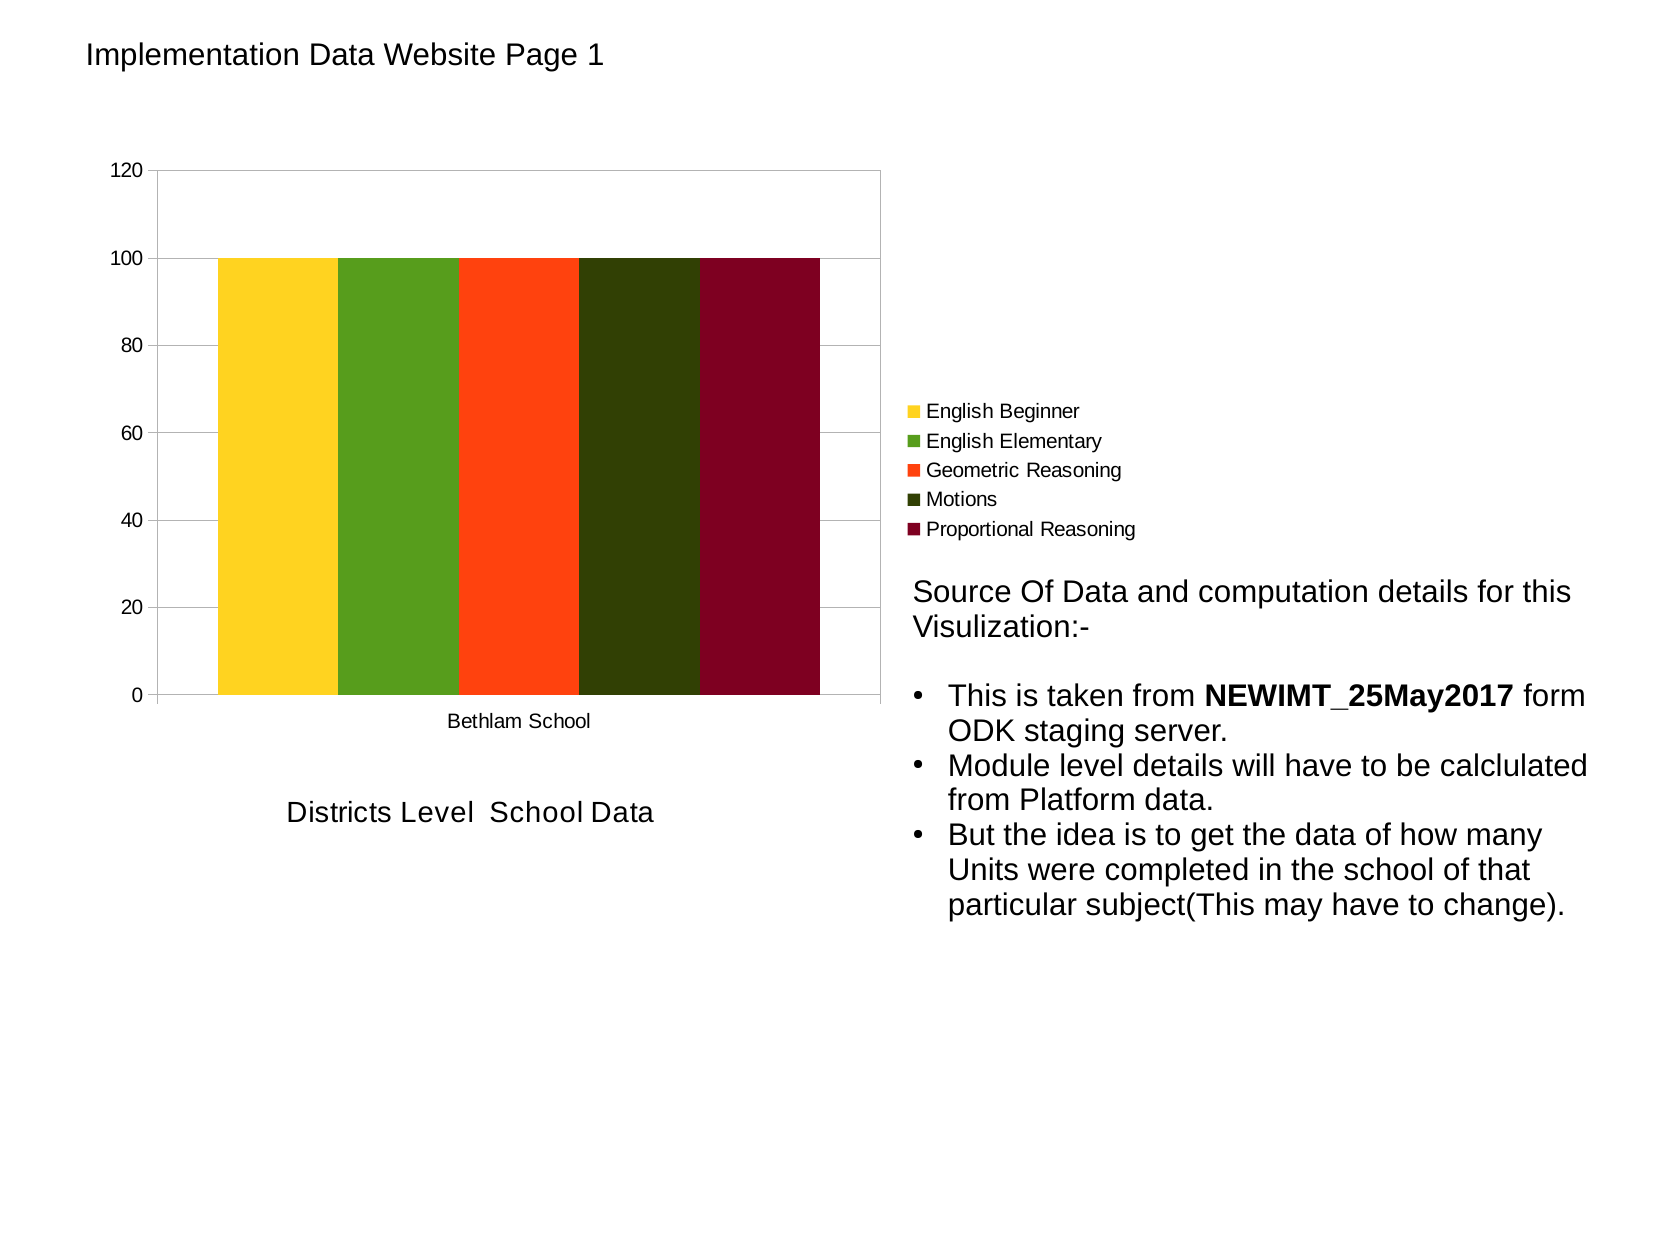

Implementation Data Website Page 1
### Chart
| Category | English Beginner | English Elementary | Geometric Reasoning | Motions | Proportional Reasoning |
|---|---|---|---|---|---|
| Bethlam School | 100.0 | 100.0 | 100.0 | 100.0 | 100.0 |Source Of Data and computation details for this Visulization:-
This is taken from NEWIMT_25May2017 form ODK staging server.
Module level details will have to be calclulated from Platform data.
But the idea is to get the data of how many Units were completed in the school of that particular subject(This may have to change).